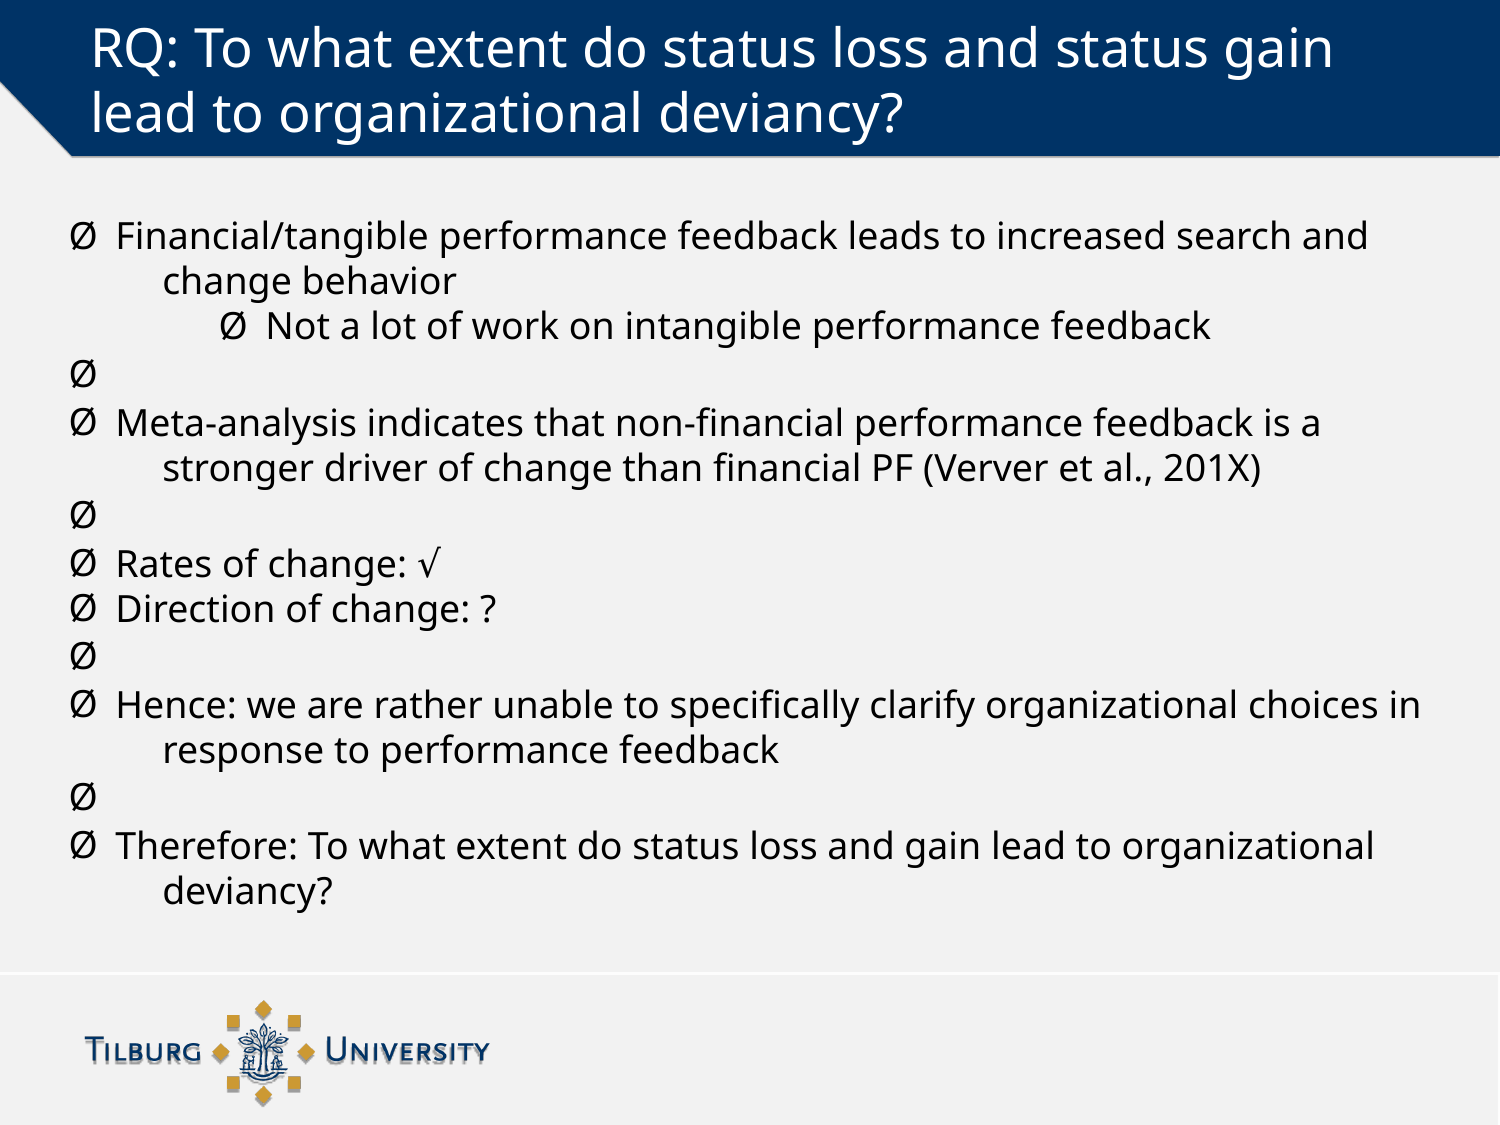

# RQ: To what extent do status loss and status gain lead to organizational deviancy?
Financial/tangible performance feedback leads to increased search and change behavior
Not a lot of work on intangible performance feedback
Meta-analysis indicates that non-financial performance feedback is a stronger driver of change than financial PF (Verver et al., 201X)
Rates of change: √
Direction of change: ?
Hence: we are rather unable to specifically clarify organizational choices in response to performance feedback
Therefore: To what extent do status loss and gain lead to organizational deviancy?